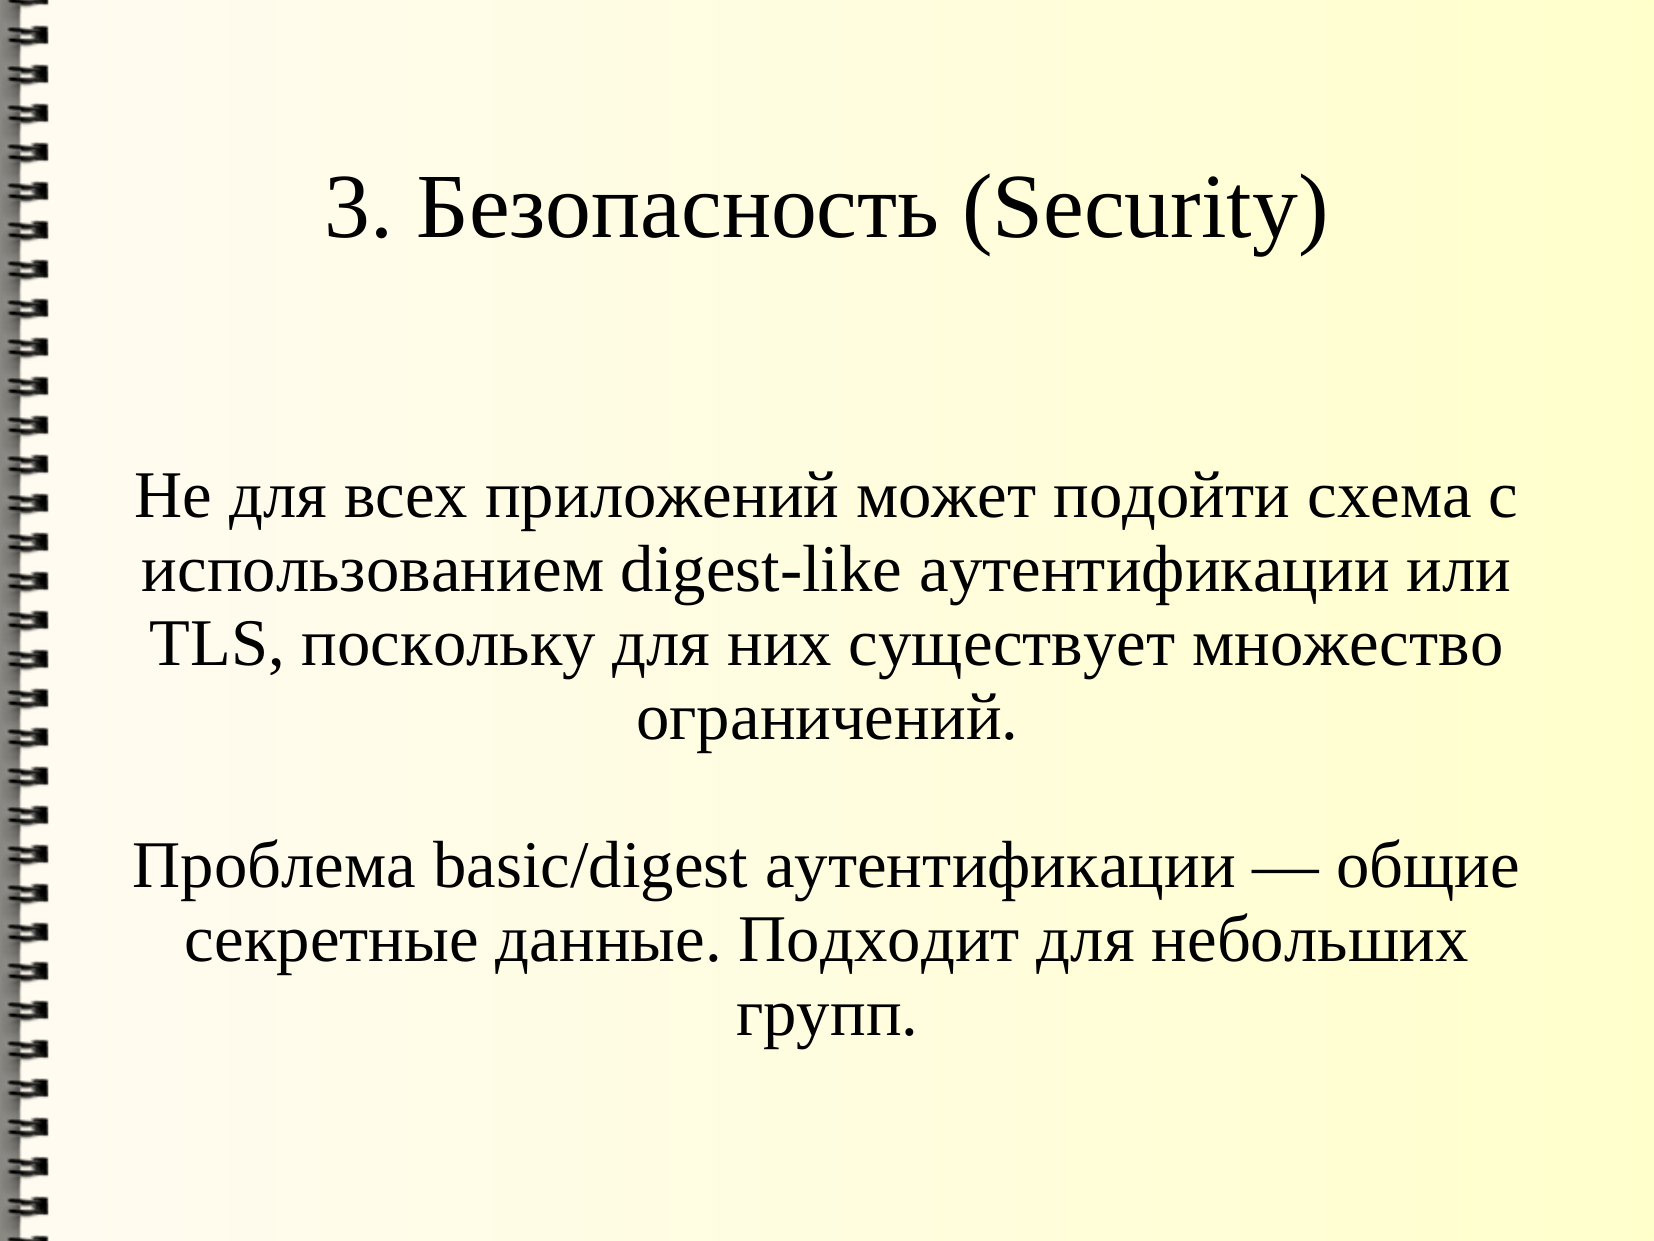

# 3. Безопасность (Security)
Не для всех приложений может подойти схема с использованием digest-like аутентификации или TLS, поскольку для них существует множество ограничений.
Проблема basic/digest аутентификации — общие секретные данные. Подходит для небольших групп.